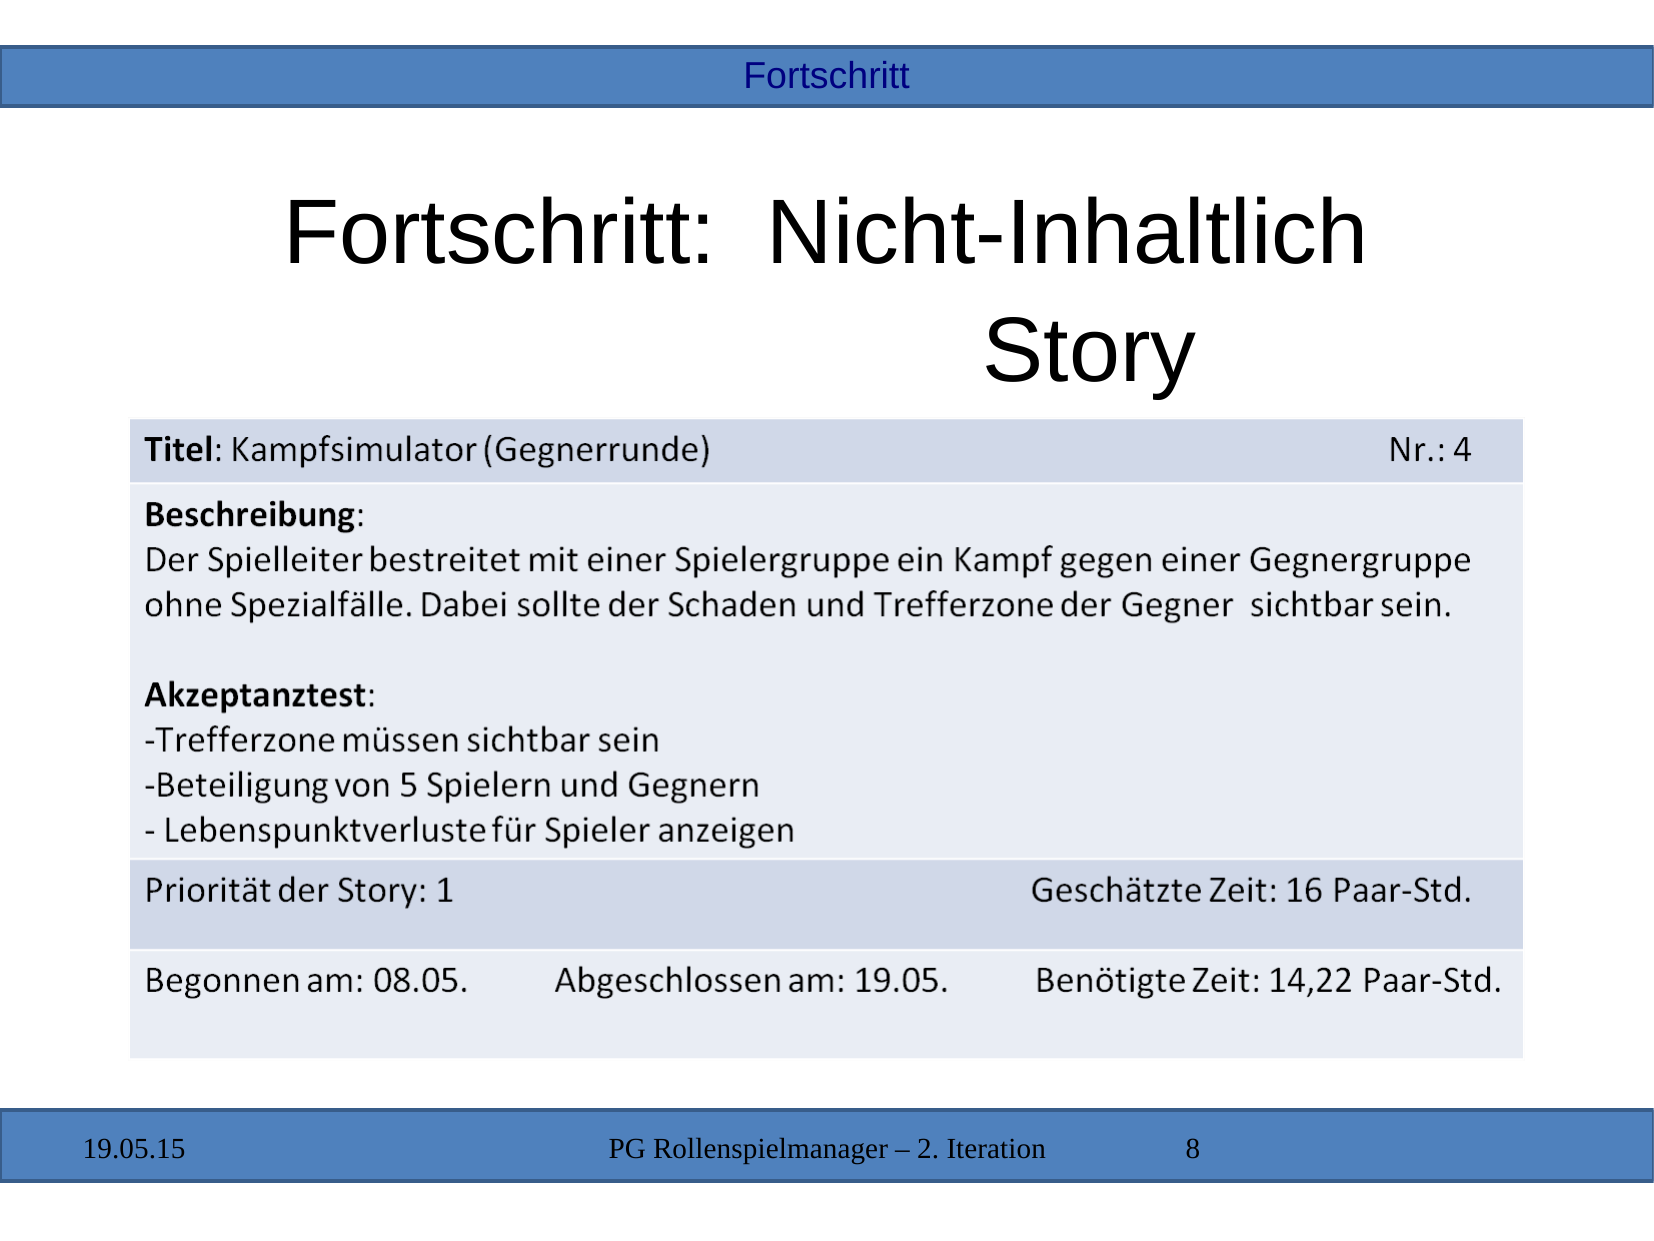

Fortschritt
# Fortschritt: Nicht-Inhaltlich
 Story
19.05.15
PG Rollenspielmanager – 2. Iteration
7